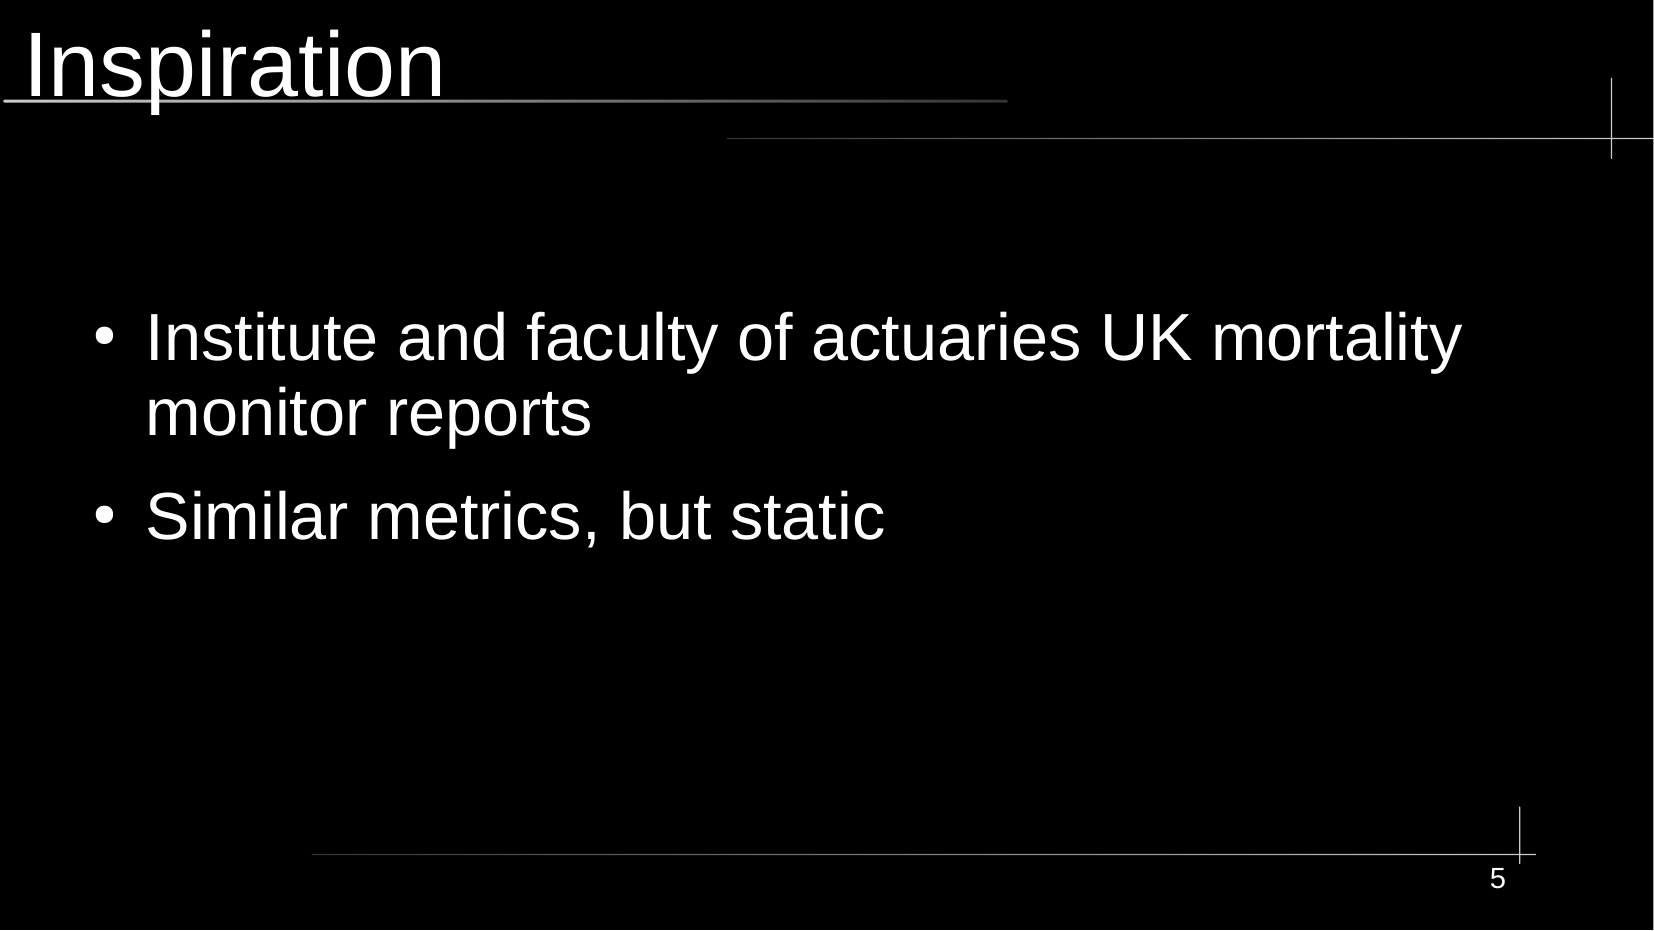

# Inspiration
Institute and faculty of actuaries UK mortality monitor reports
Similar metrics, but static
5